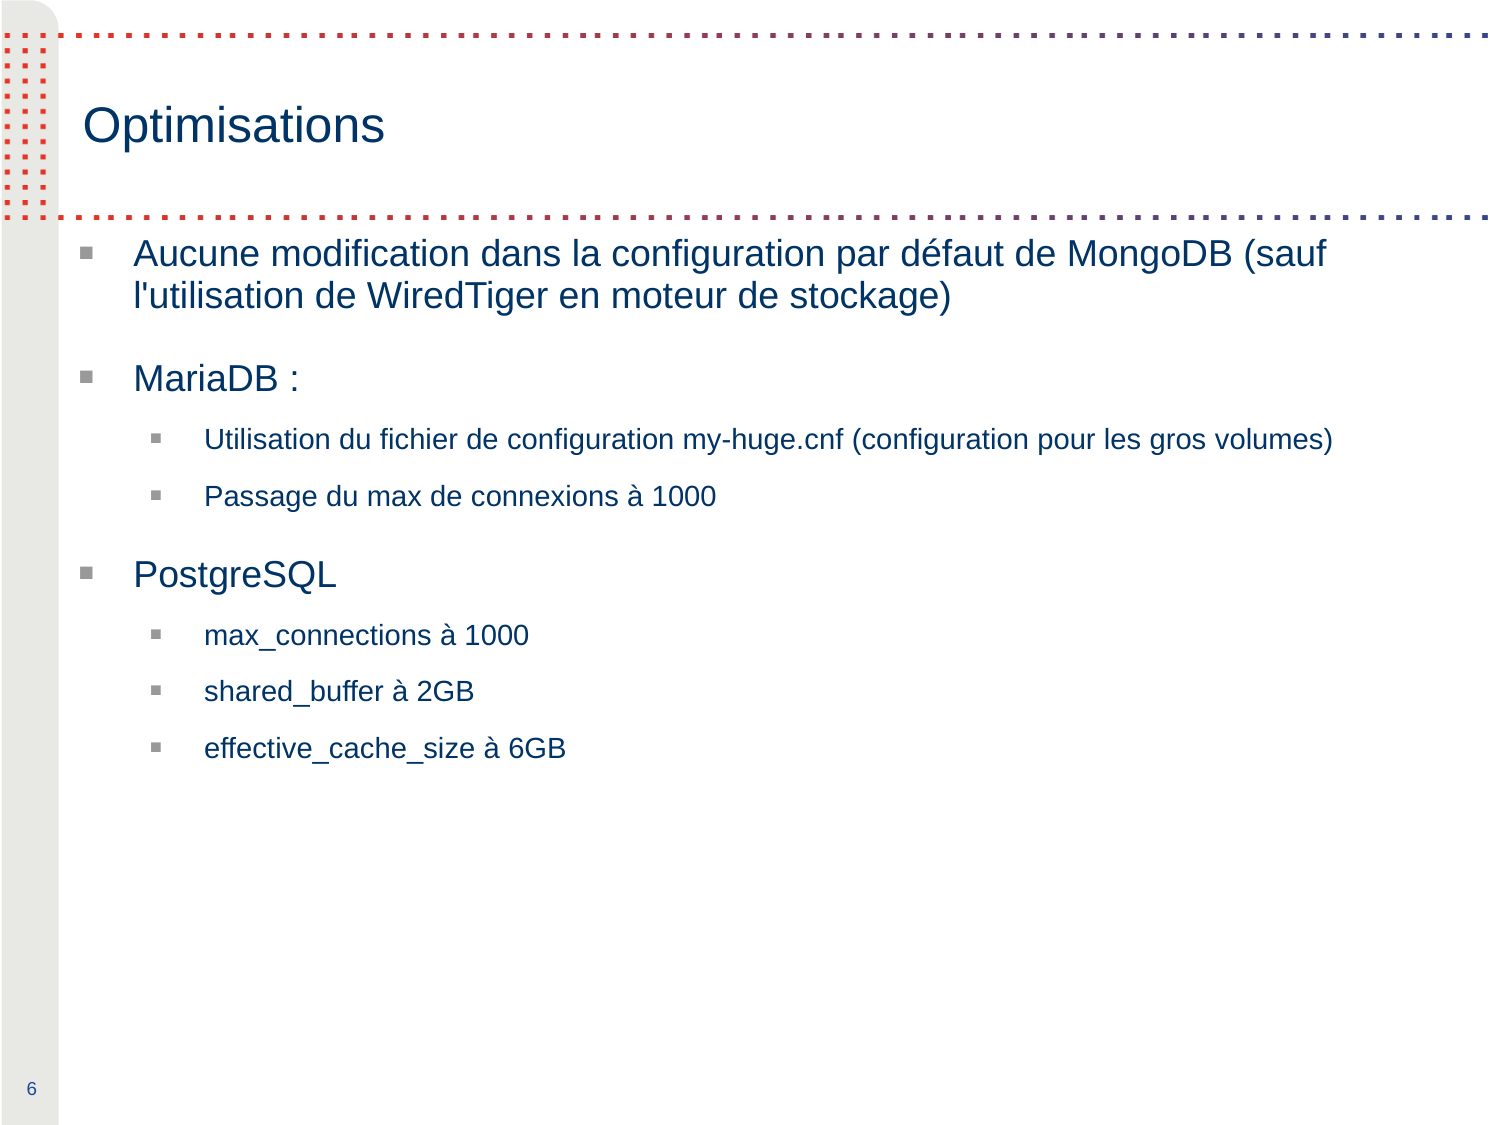

# Optimisations
Aucune modification dans la configuration par défaut de MongoDB (sauf l'utilisation de WiredTiger en moteur de stockage)
MariaDB :
Utilisation du fichier de configuration my-huge.cnf (configuration pour les gros volumes)
Passage du max de connexions à 1000
PostgreSQL
max_connections à 1000
shared_buffer à 2GB
effective_cache_size à 6GB